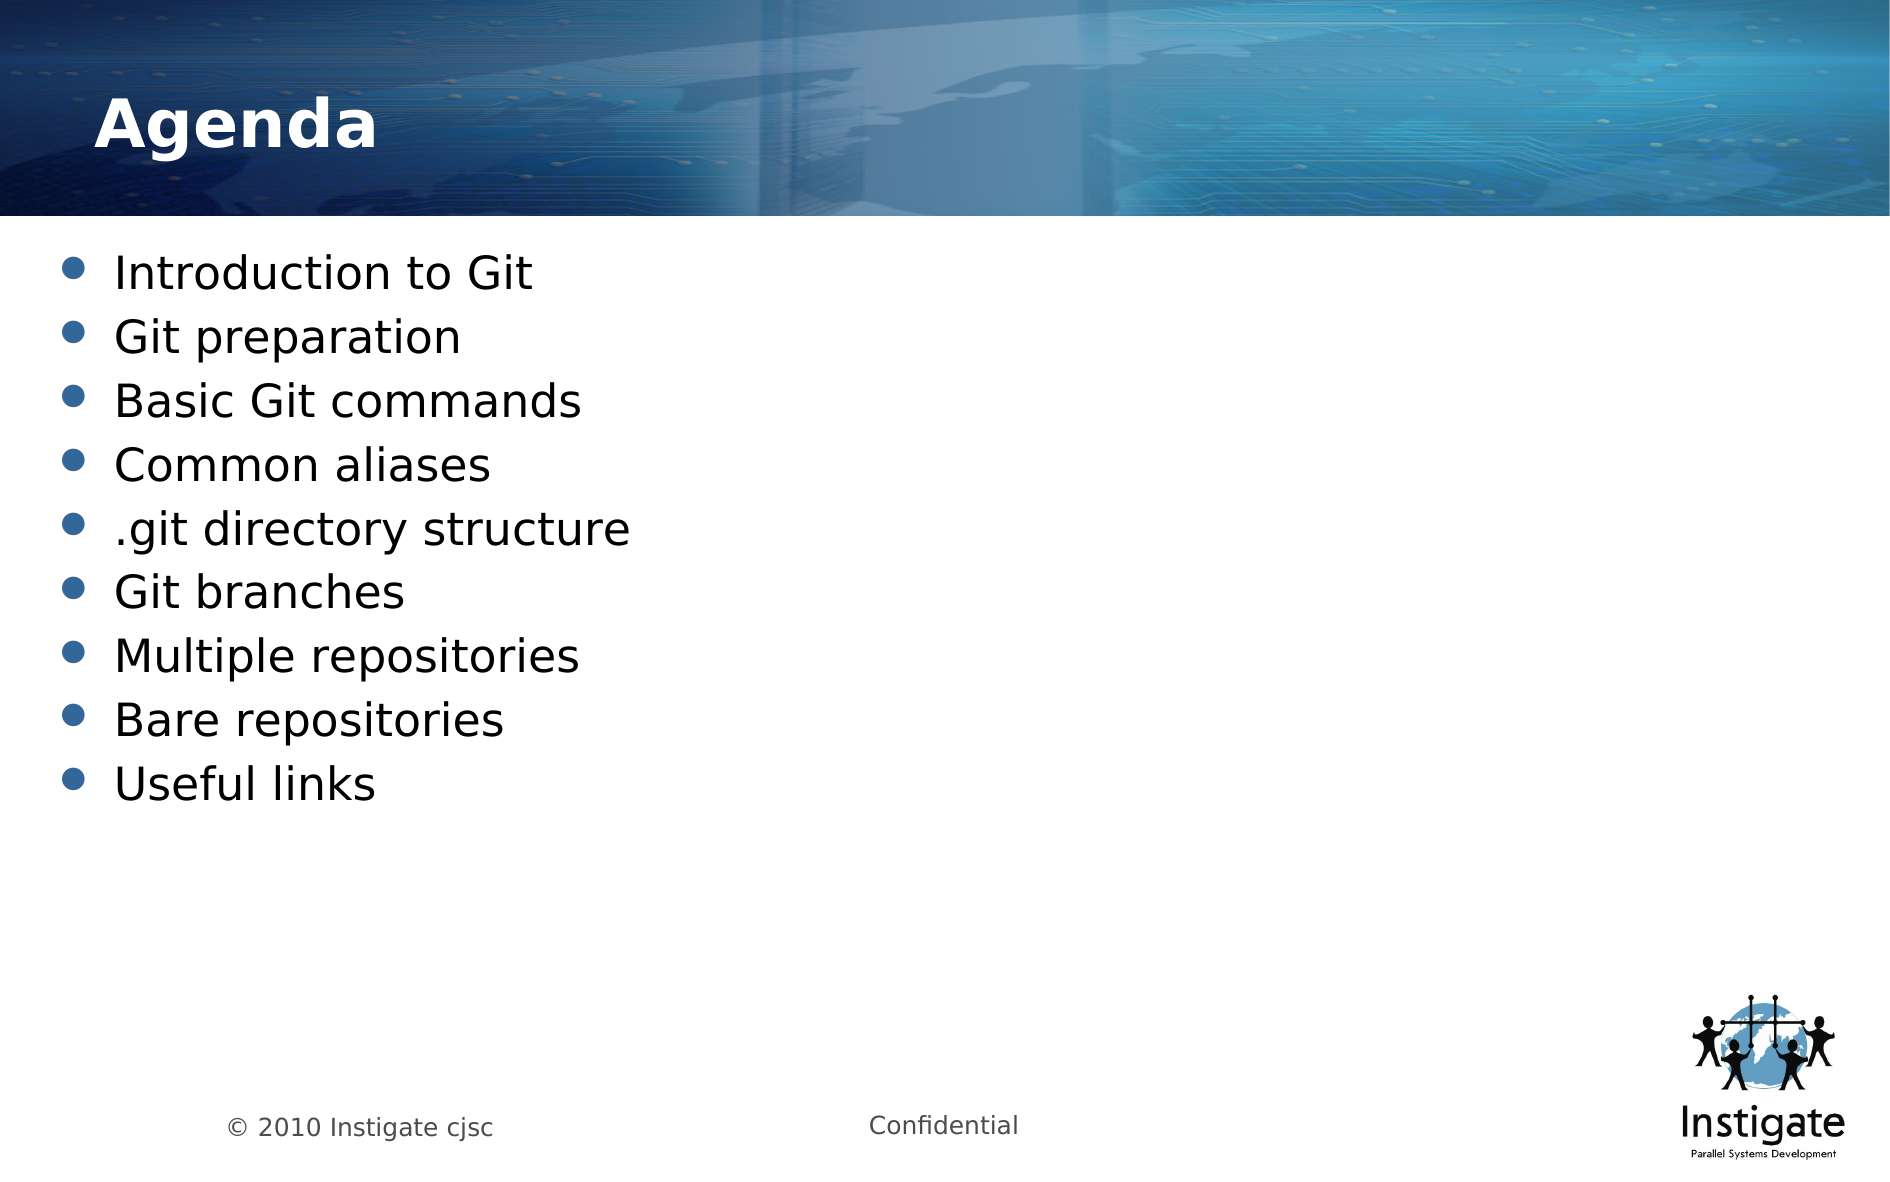

Agenda
# Introduction to Git
Git preparation
Basic Git commands
Common aliases
.git directory structure
Git branches
Multiple repositories
Bare repositories
Useful links